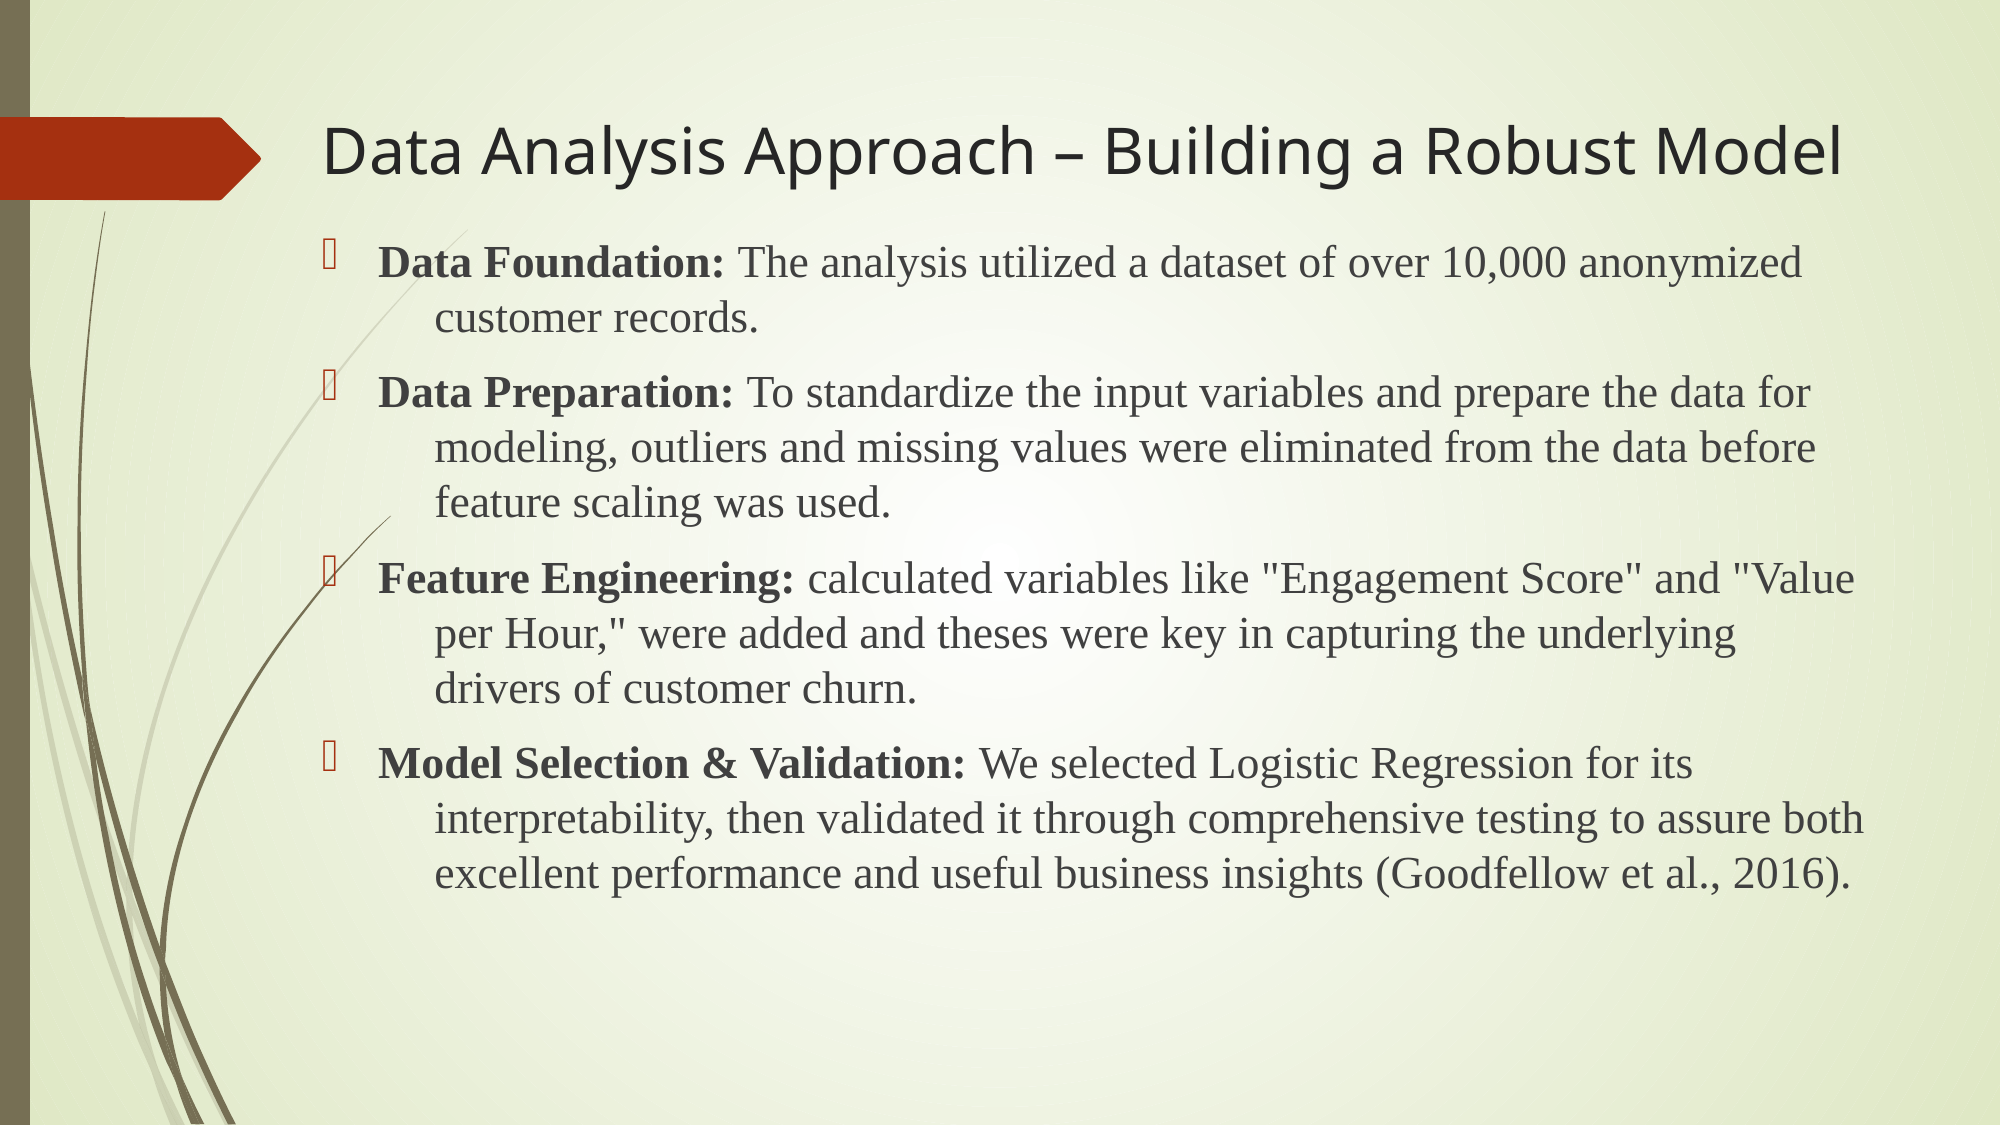

# Data Analysis Approach – Building a Robust Model
Data Foundation: The analysis utilized a dataset of over 10,000 anonymized customer records.
Data Preparation: To standardize the input variables and prepare the data for modeling, outliers and missing values were eliminated from the data before feature scaling was used.
Feature Engineering: calculated variables like "Engagement Score" and "Value per Hour," were added and theses were key in capturing the underlying drivers of customer churn.
Model Selection & Validation: We selected Logistic Regression for its interpretability, then validated it through comprehensive testing to assure both excellent performance and useful business insights (Goodfellow et al., 2016).